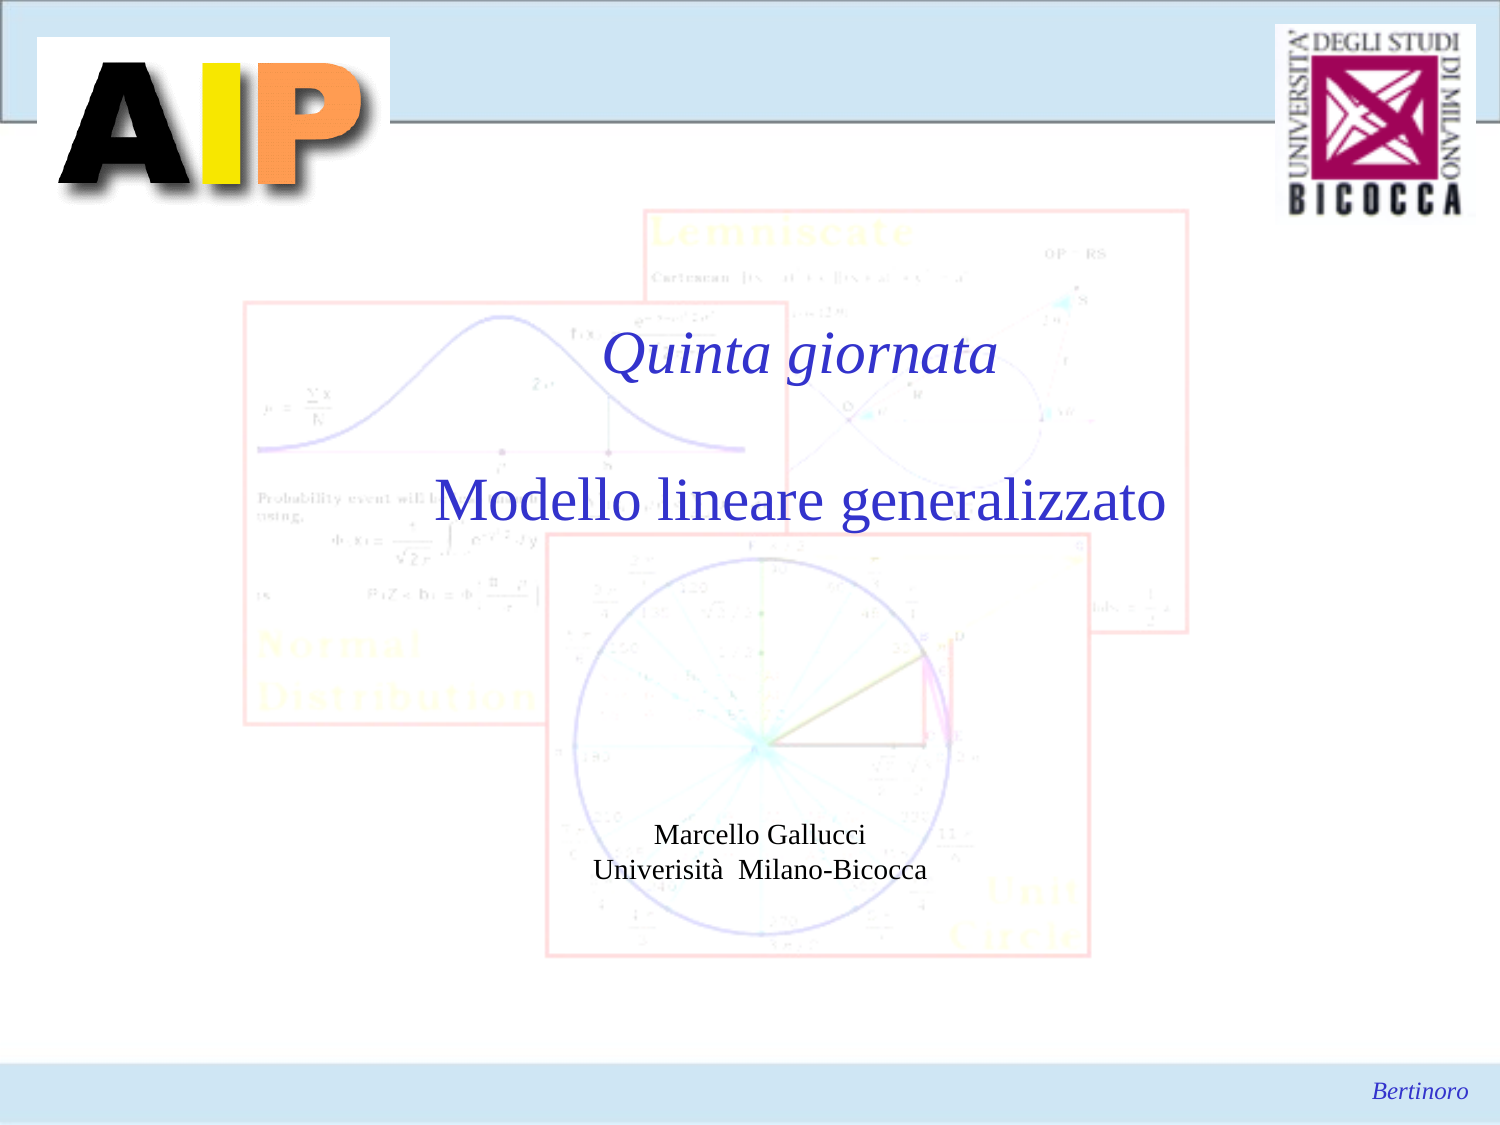

# Quinta giornata Modello lineare generalizzato
Marcello Gallucci
Univerisità Milano-Bicocca
Bertinoro